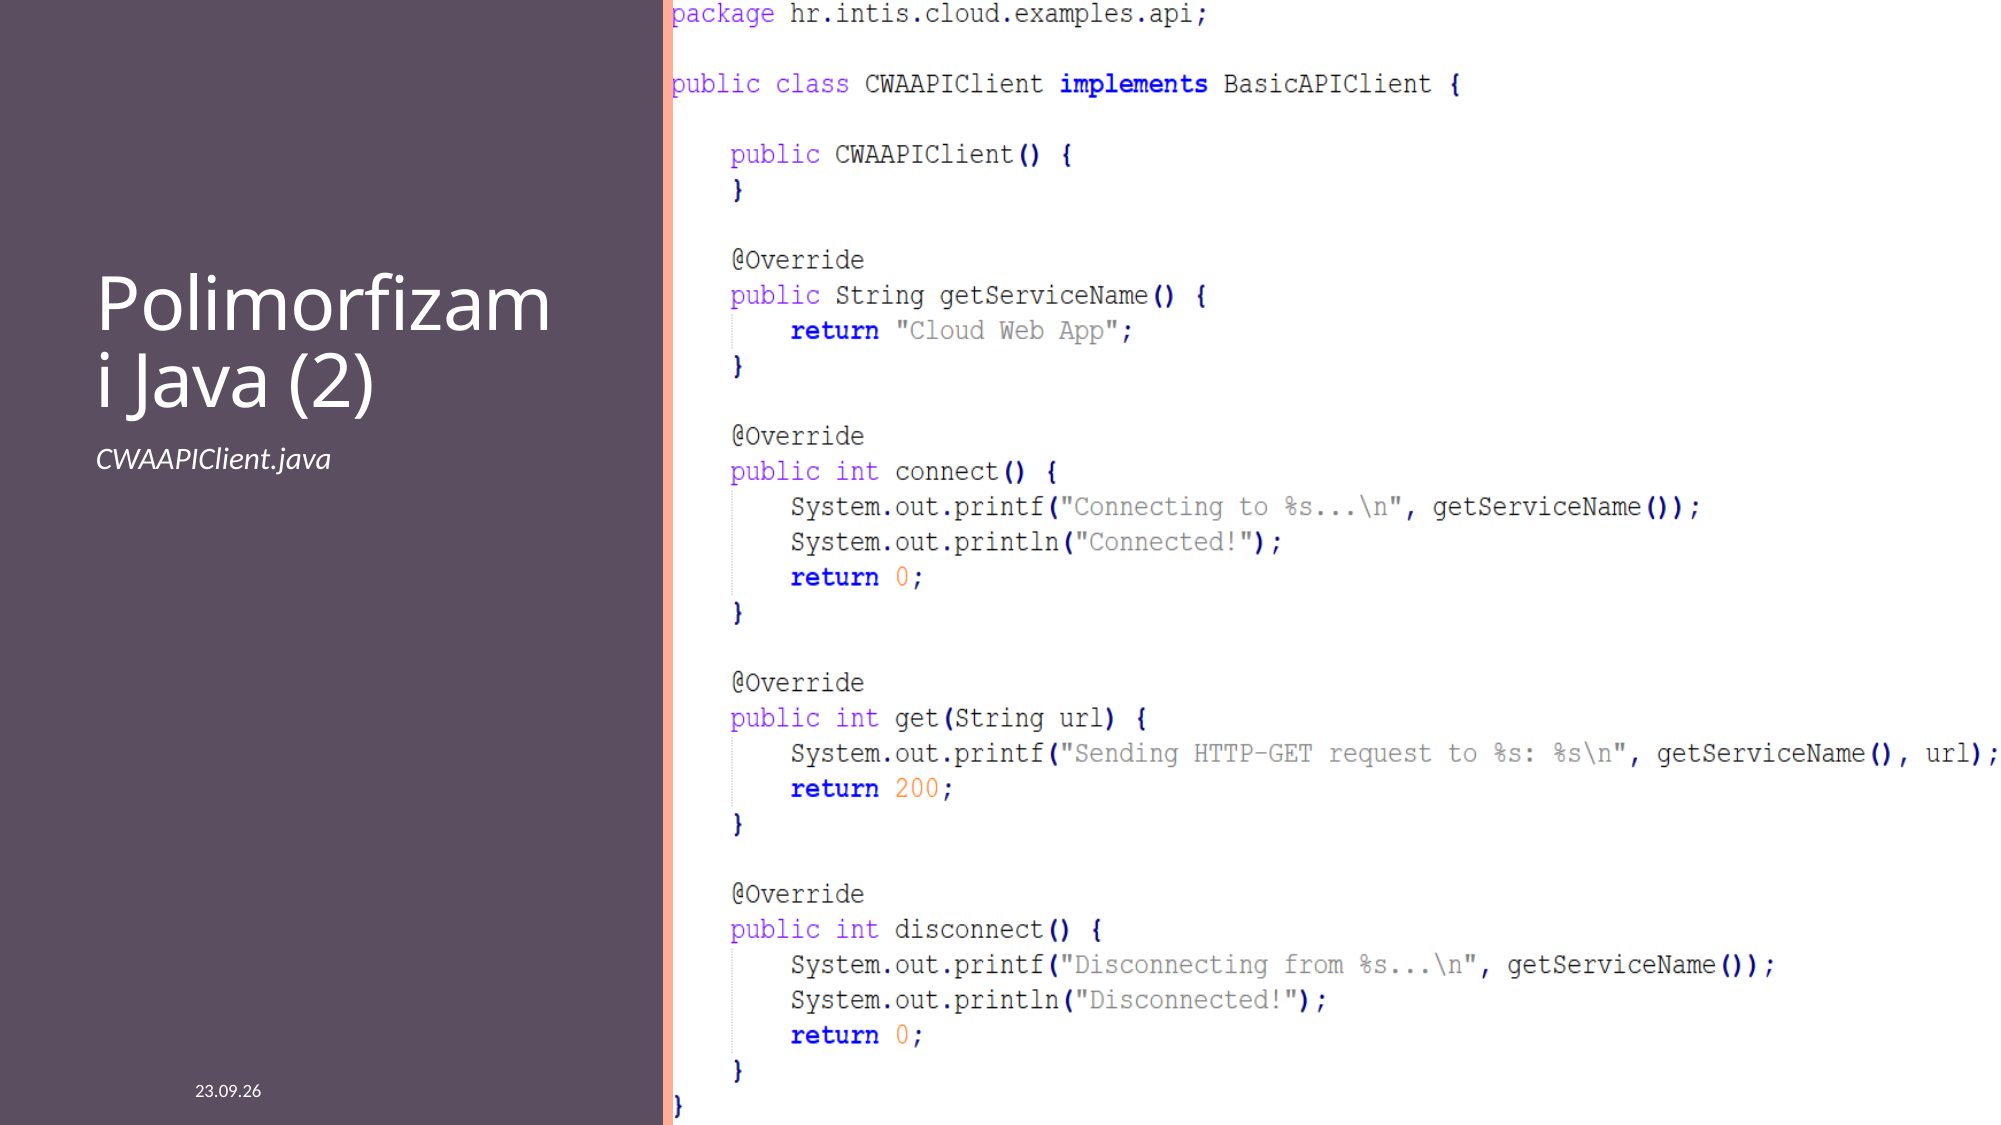

# Polimorfizam i Java (2)
CWAAPIClient.java
Polimorfizam "under the hood"